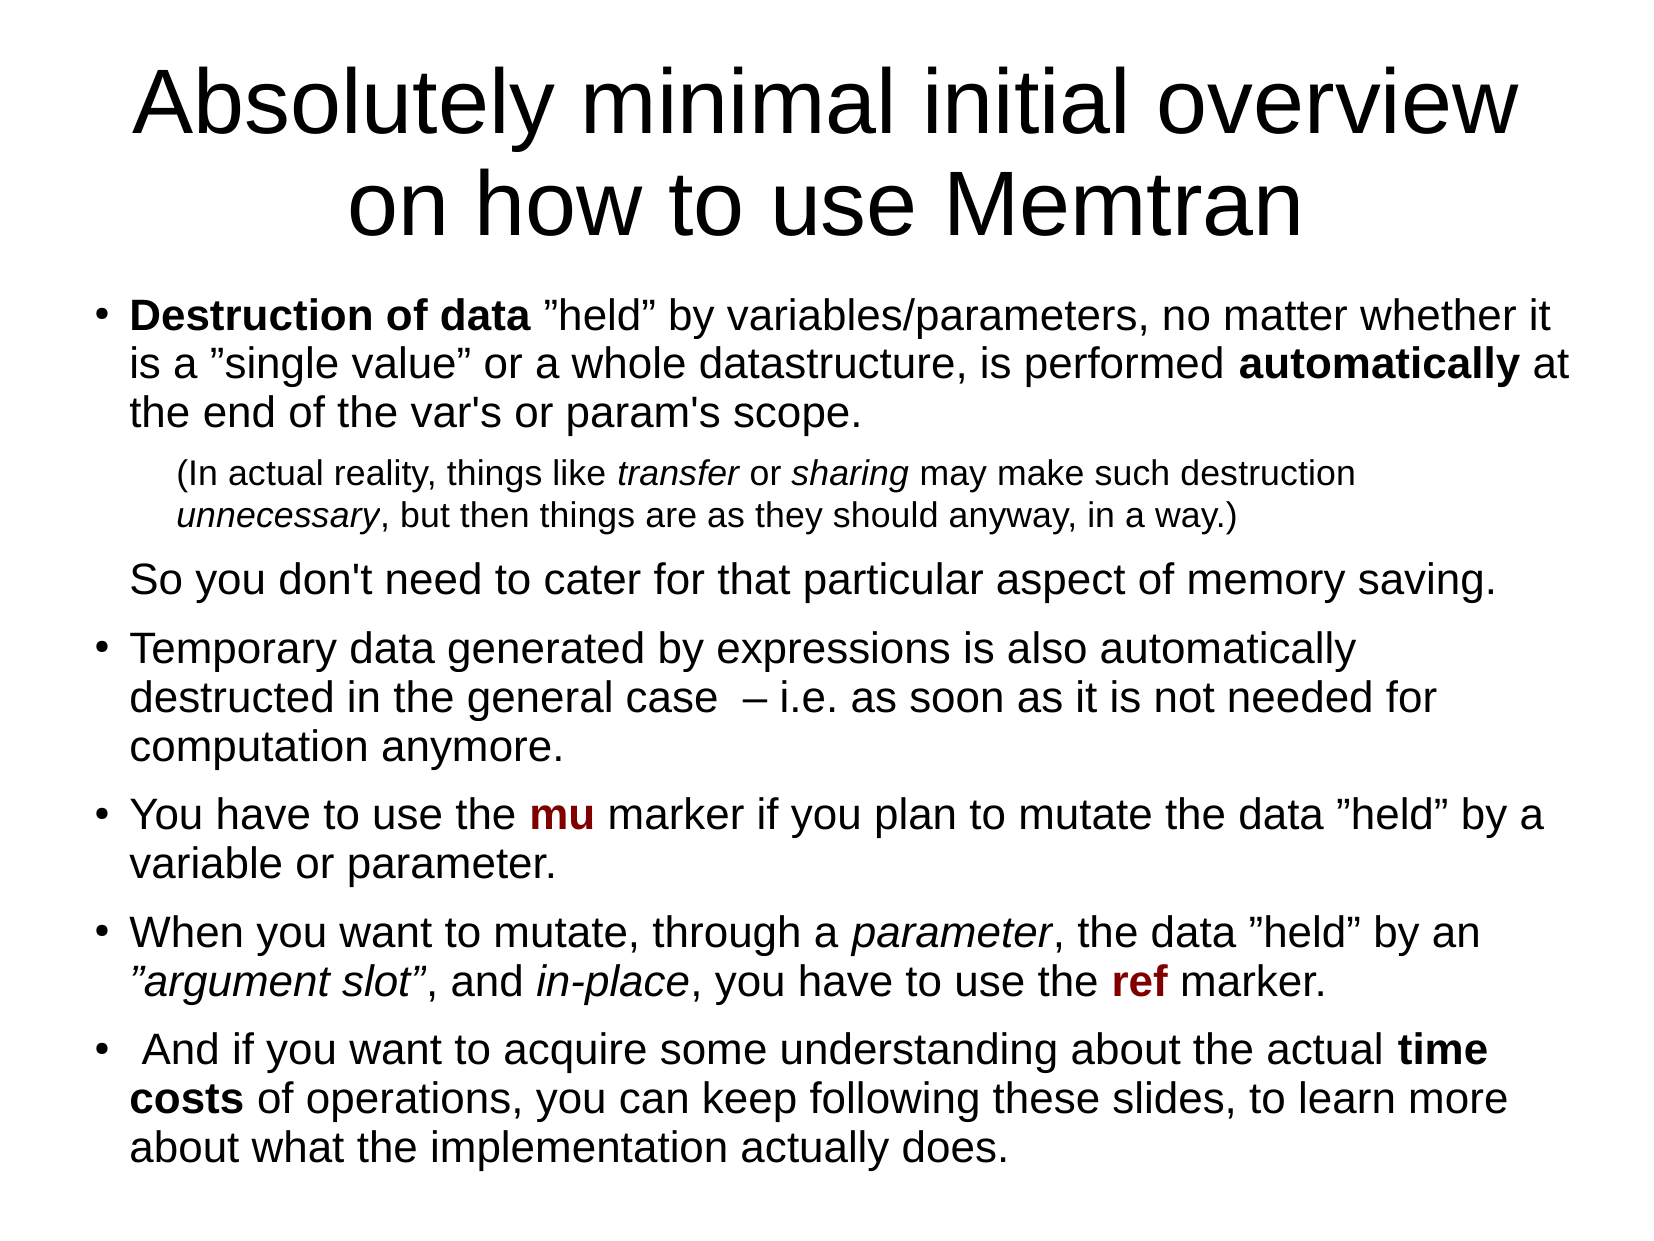

# Absolutely minimal initial overview on how to use Memtran
Destruction of data ”held” by variables/parameters, no matter whether it is a ”single value” or a whole datastructure, is performed automatically at the end of the var's or param's scope.
(In actual reality, things like transfer or sharing may make such destruction unnecessary, but then things are as they should anyway, in a way.)
So you don't need to cater for that particular aspect of memory saving.
Temporary data generated by expressions is also automatically destructed in the general case – i.e. as soon as it is not needed for computation anymore.
You have to use the mu marker if you plan to mutate the data ”held” by a variable or parameter.
When you want to mutate, through a parameter, the data ”held” by an ”argument slot”, and in-place, you have to use the ref marker.
 And if you want to acquire some understanding about the actual time costs of operations, you can keep following these slides, to learn more about what the implementation actually does.